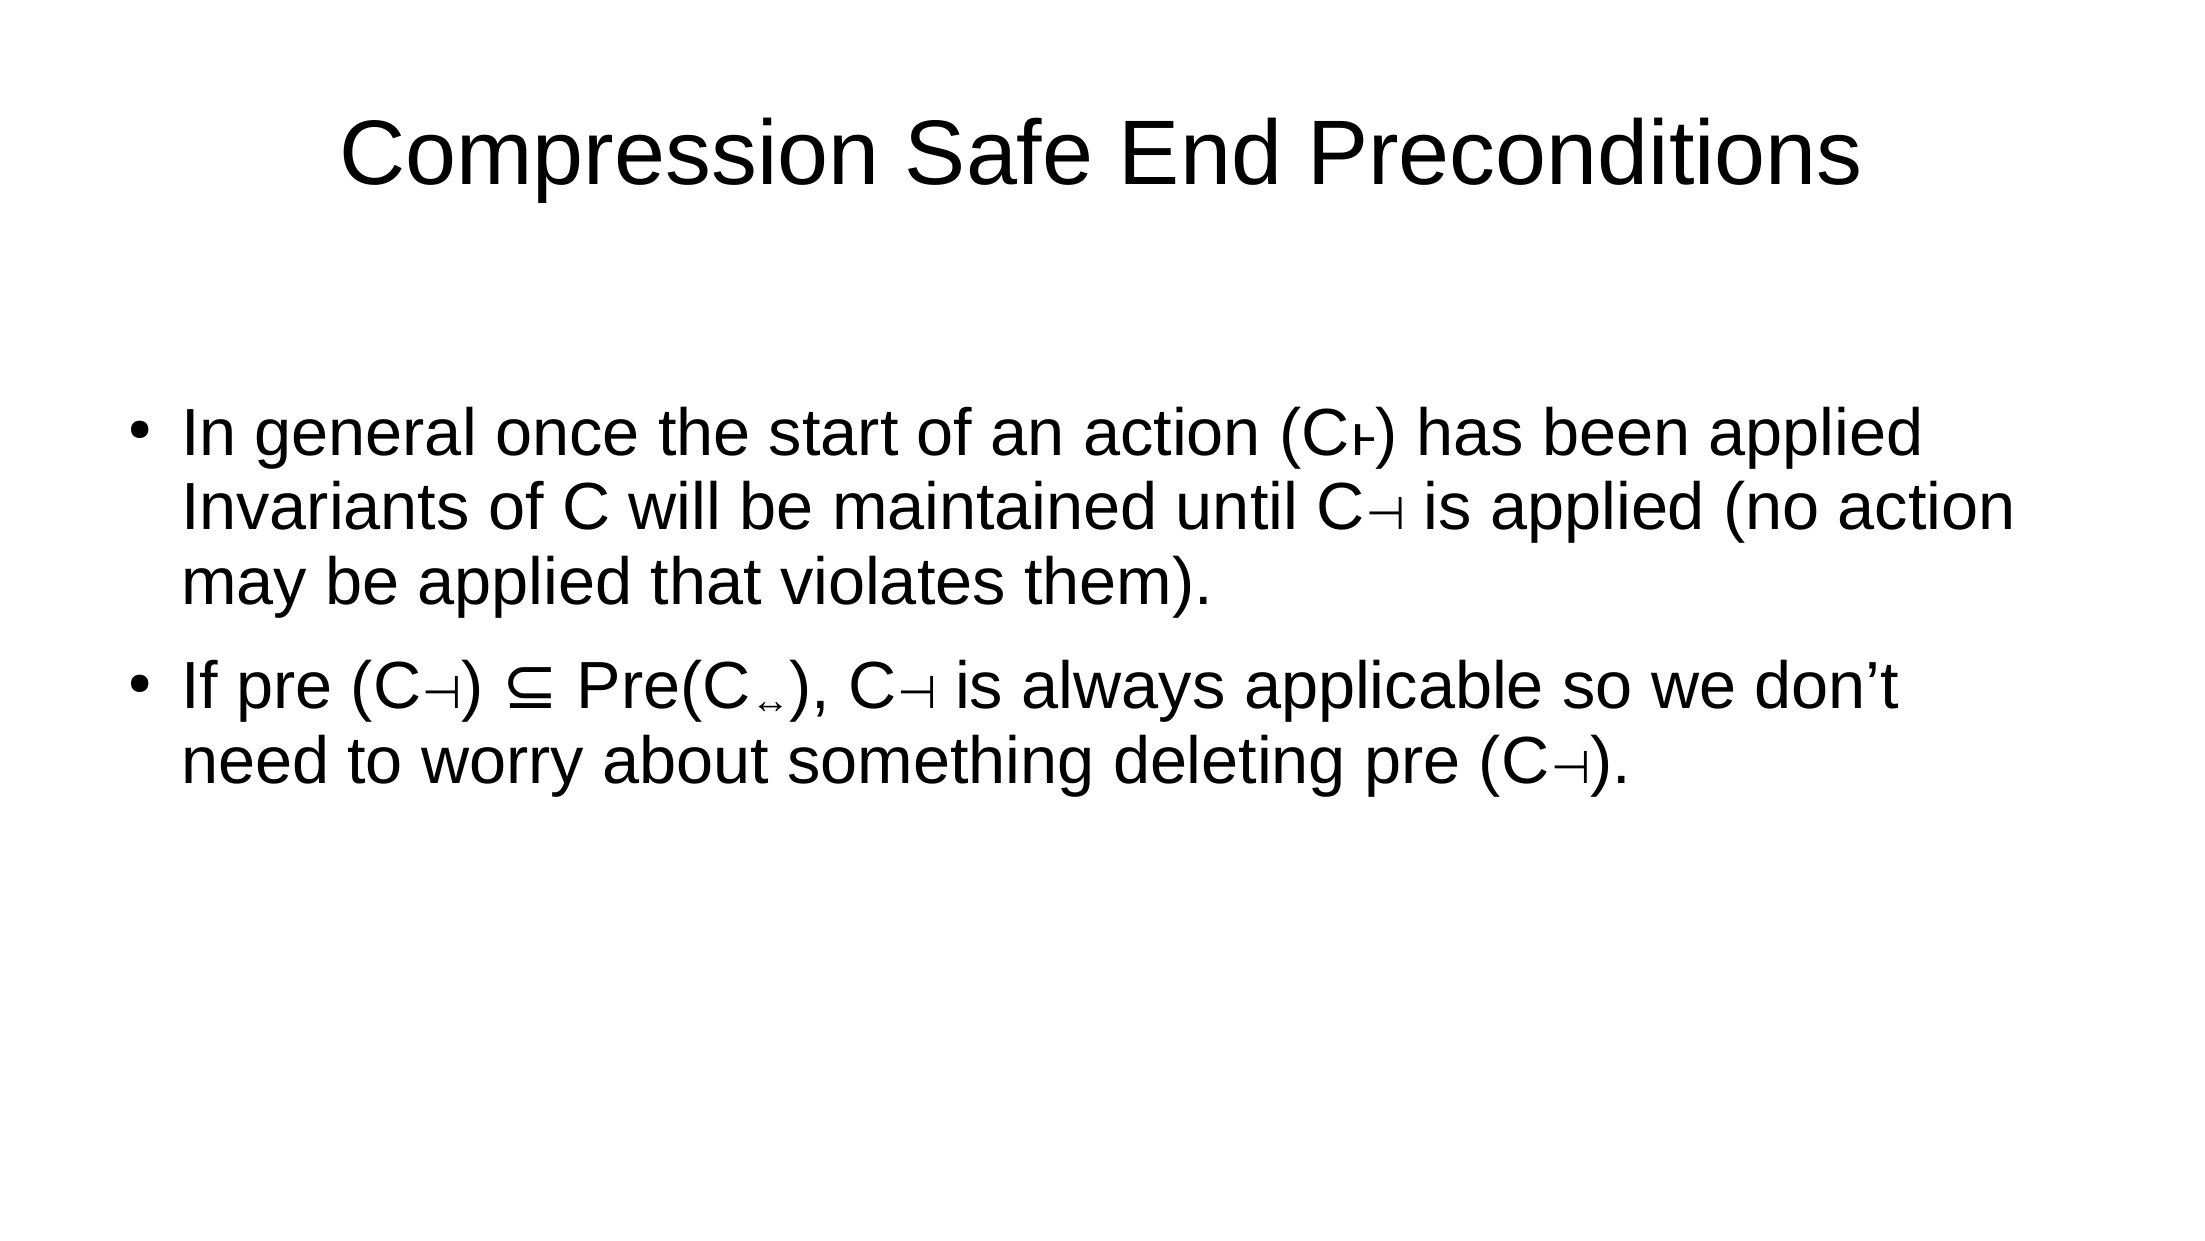

# Compression Safe End Preconditions
In general once the start of an action (Cⱶ) has been applied Invariants of C will be maintained until C⊣ is applied (no action may be applied that violates them).
If pre (C⊣) ⊆ Pre(C↔), C⊣ is always applicable so we don’t need to worry about something deleting pre (C⊣).